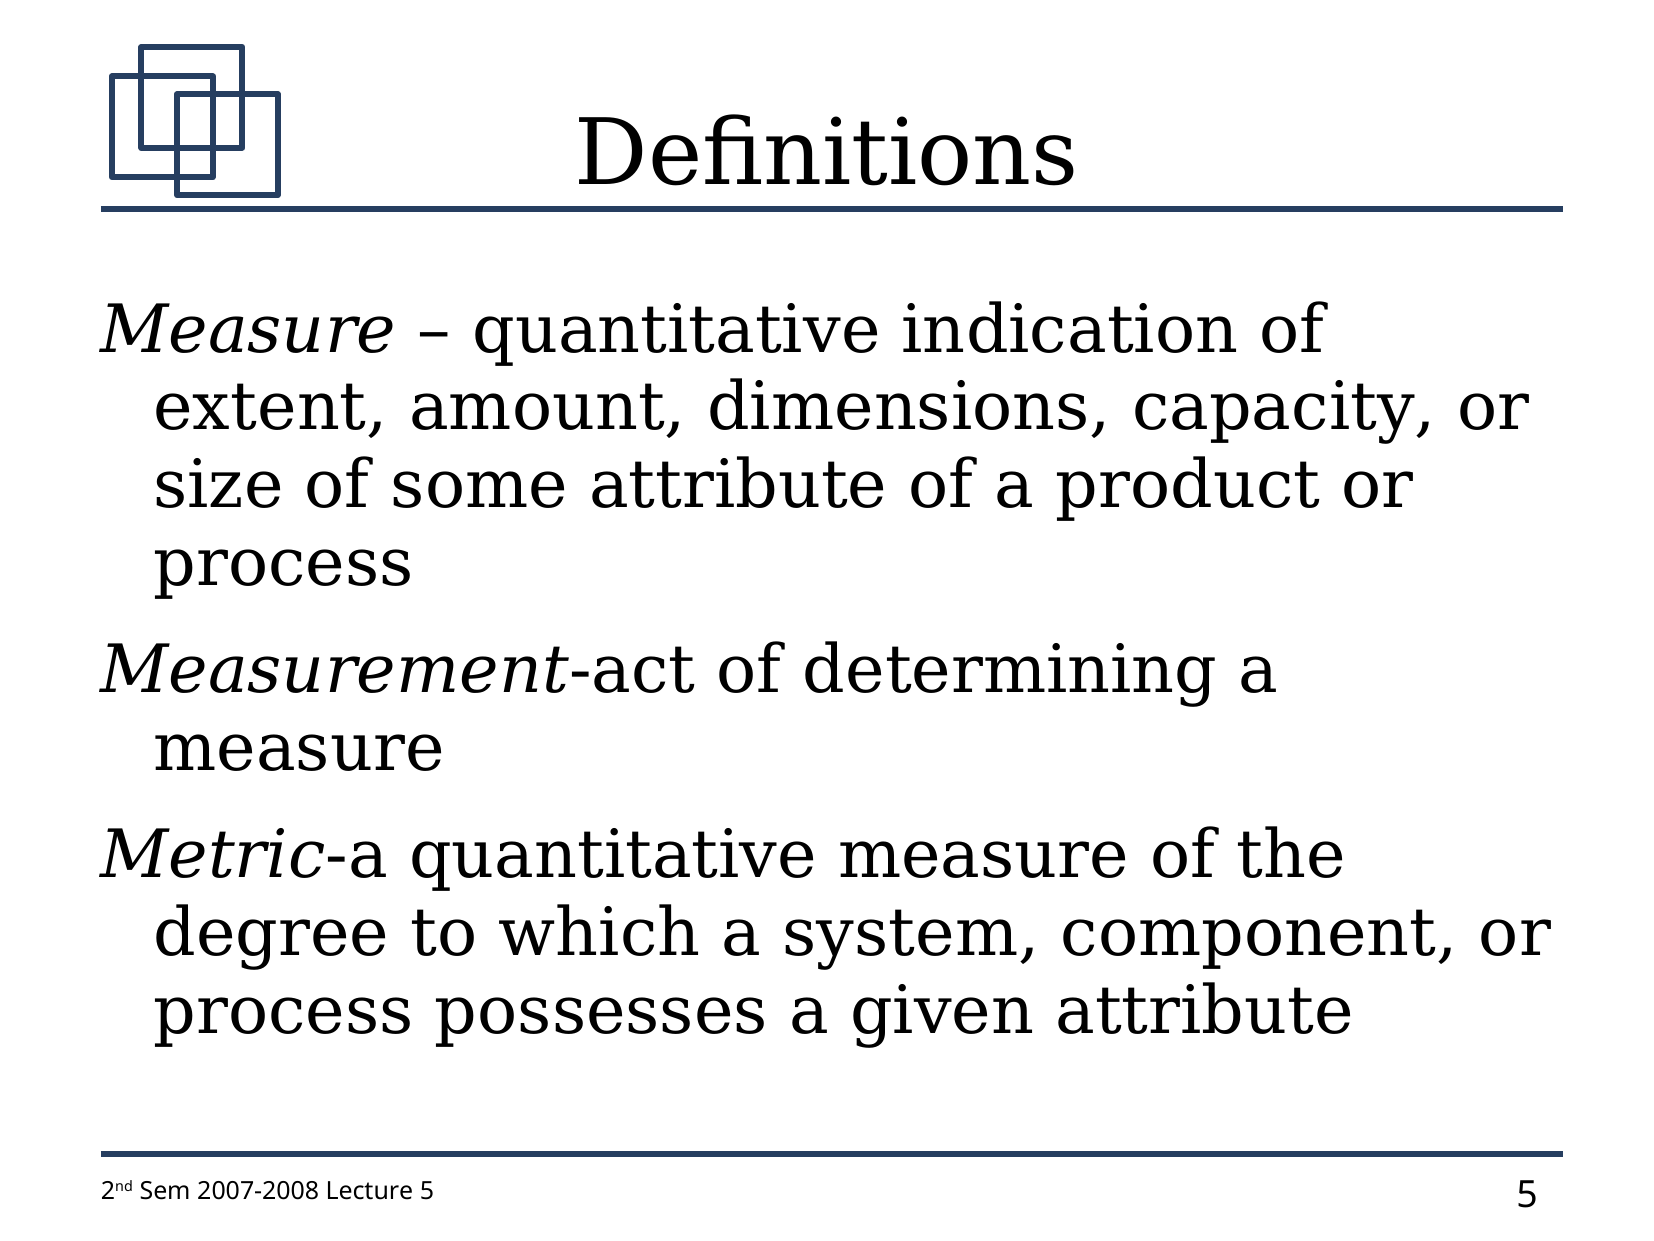

# Definitions
Measure – quantitative indication of extent, amount, dimensions, capacity, or size of some attribute of a product or process
Measurement-act of determining a measure
Metric-a quantitative measure of the degree to which a system, component, or process possesses a given attribute